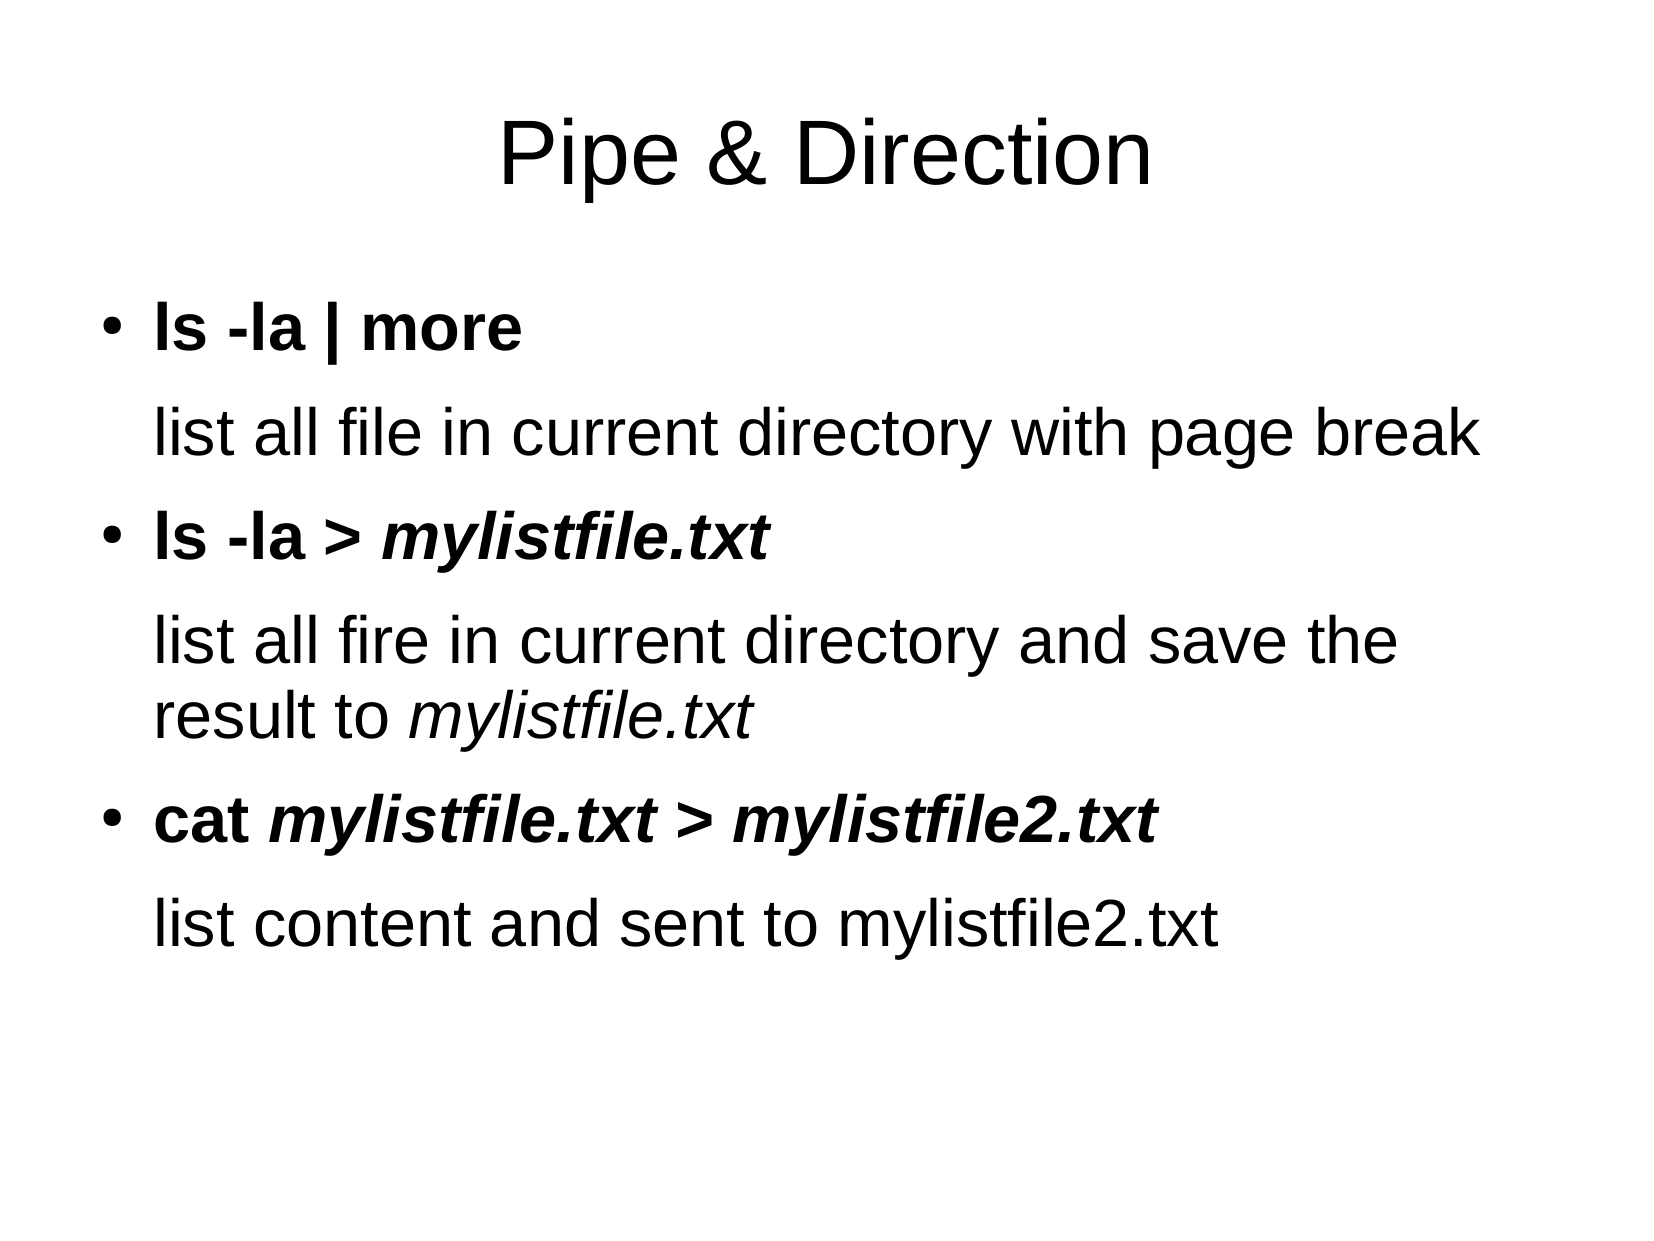

# Pipe & Direction
ls -la | more
list all file in current directory with page break
ls -la > mylistfile.txt
list all fire in current directory and save the result to mylistfile.txt
cat mylistfile.txt > mylistfile2.txt
list content and sent to mylistfile2.txt